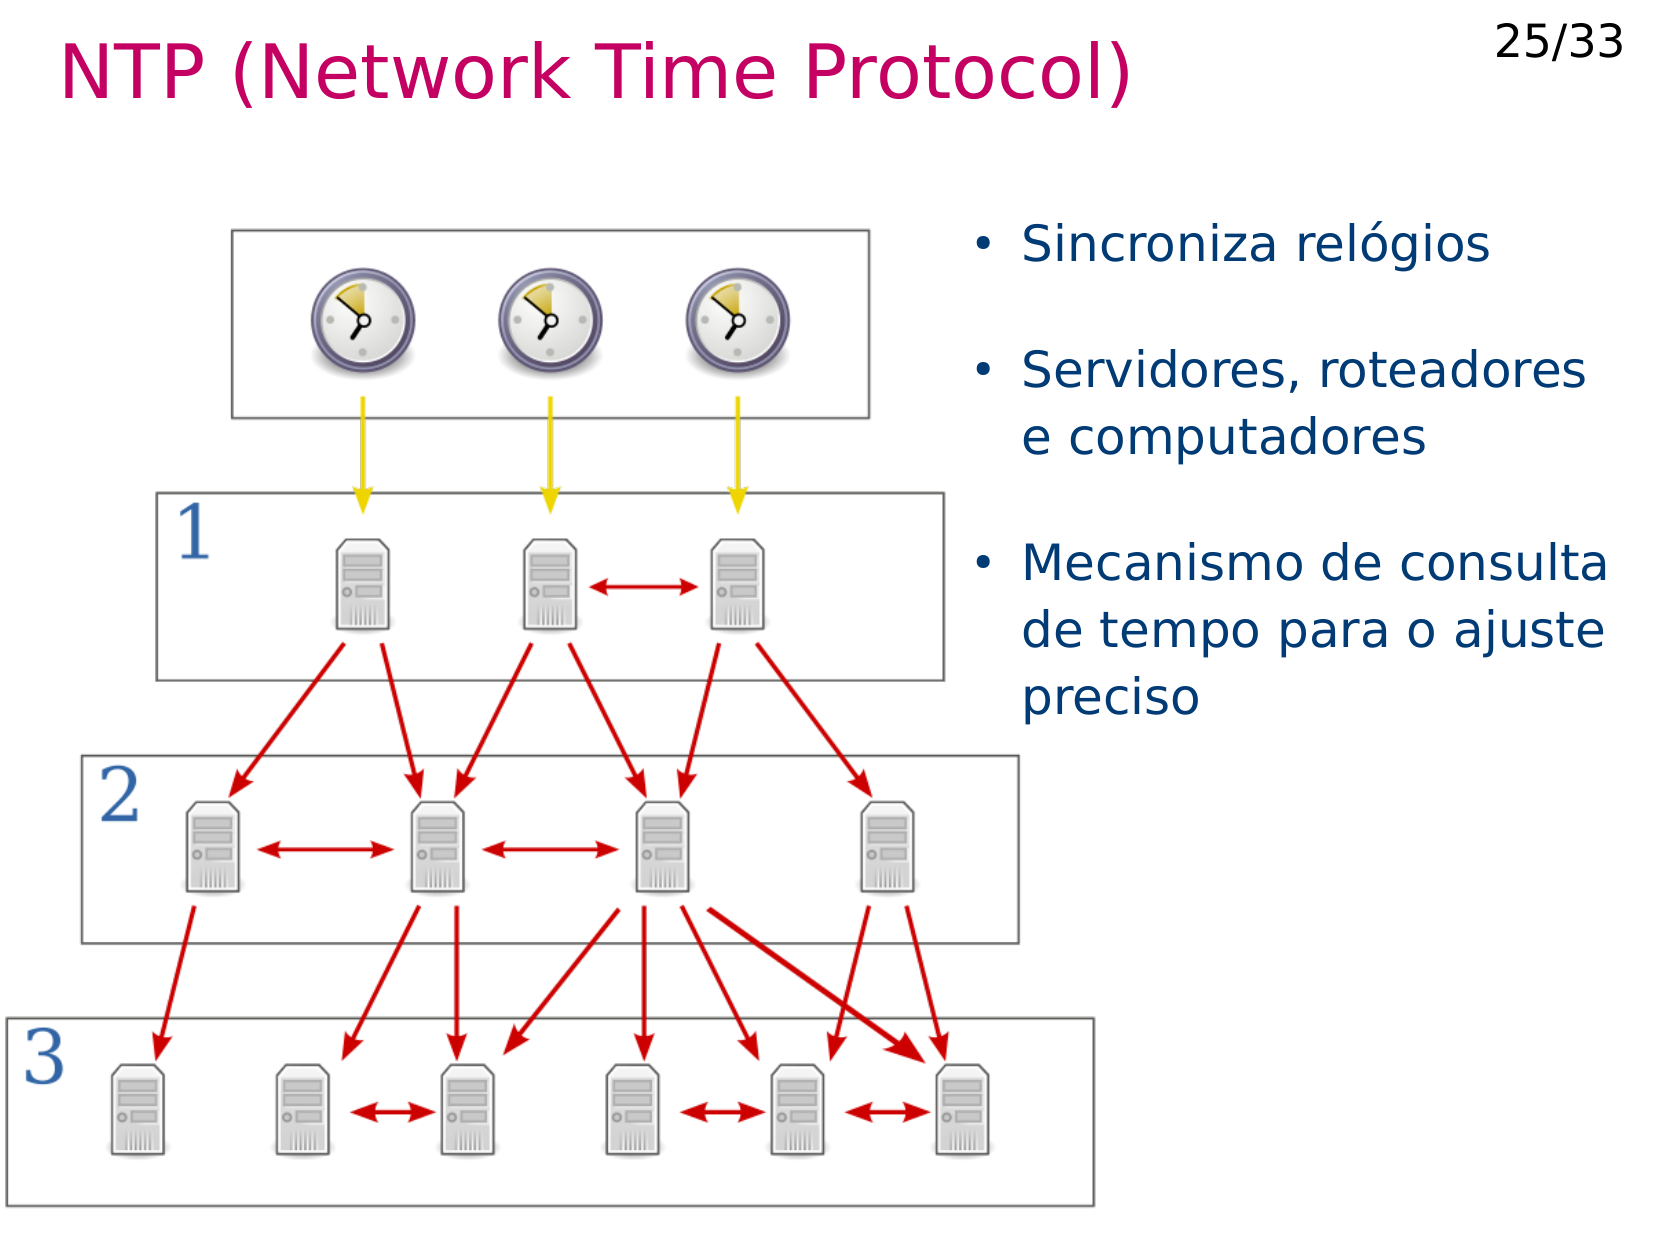

25
# NTP (Network Time Protocol)
Sincroniza relógios
Servidores, roteadores e computadores
Mecanismo de consulta de tempo para o ajuste preciso